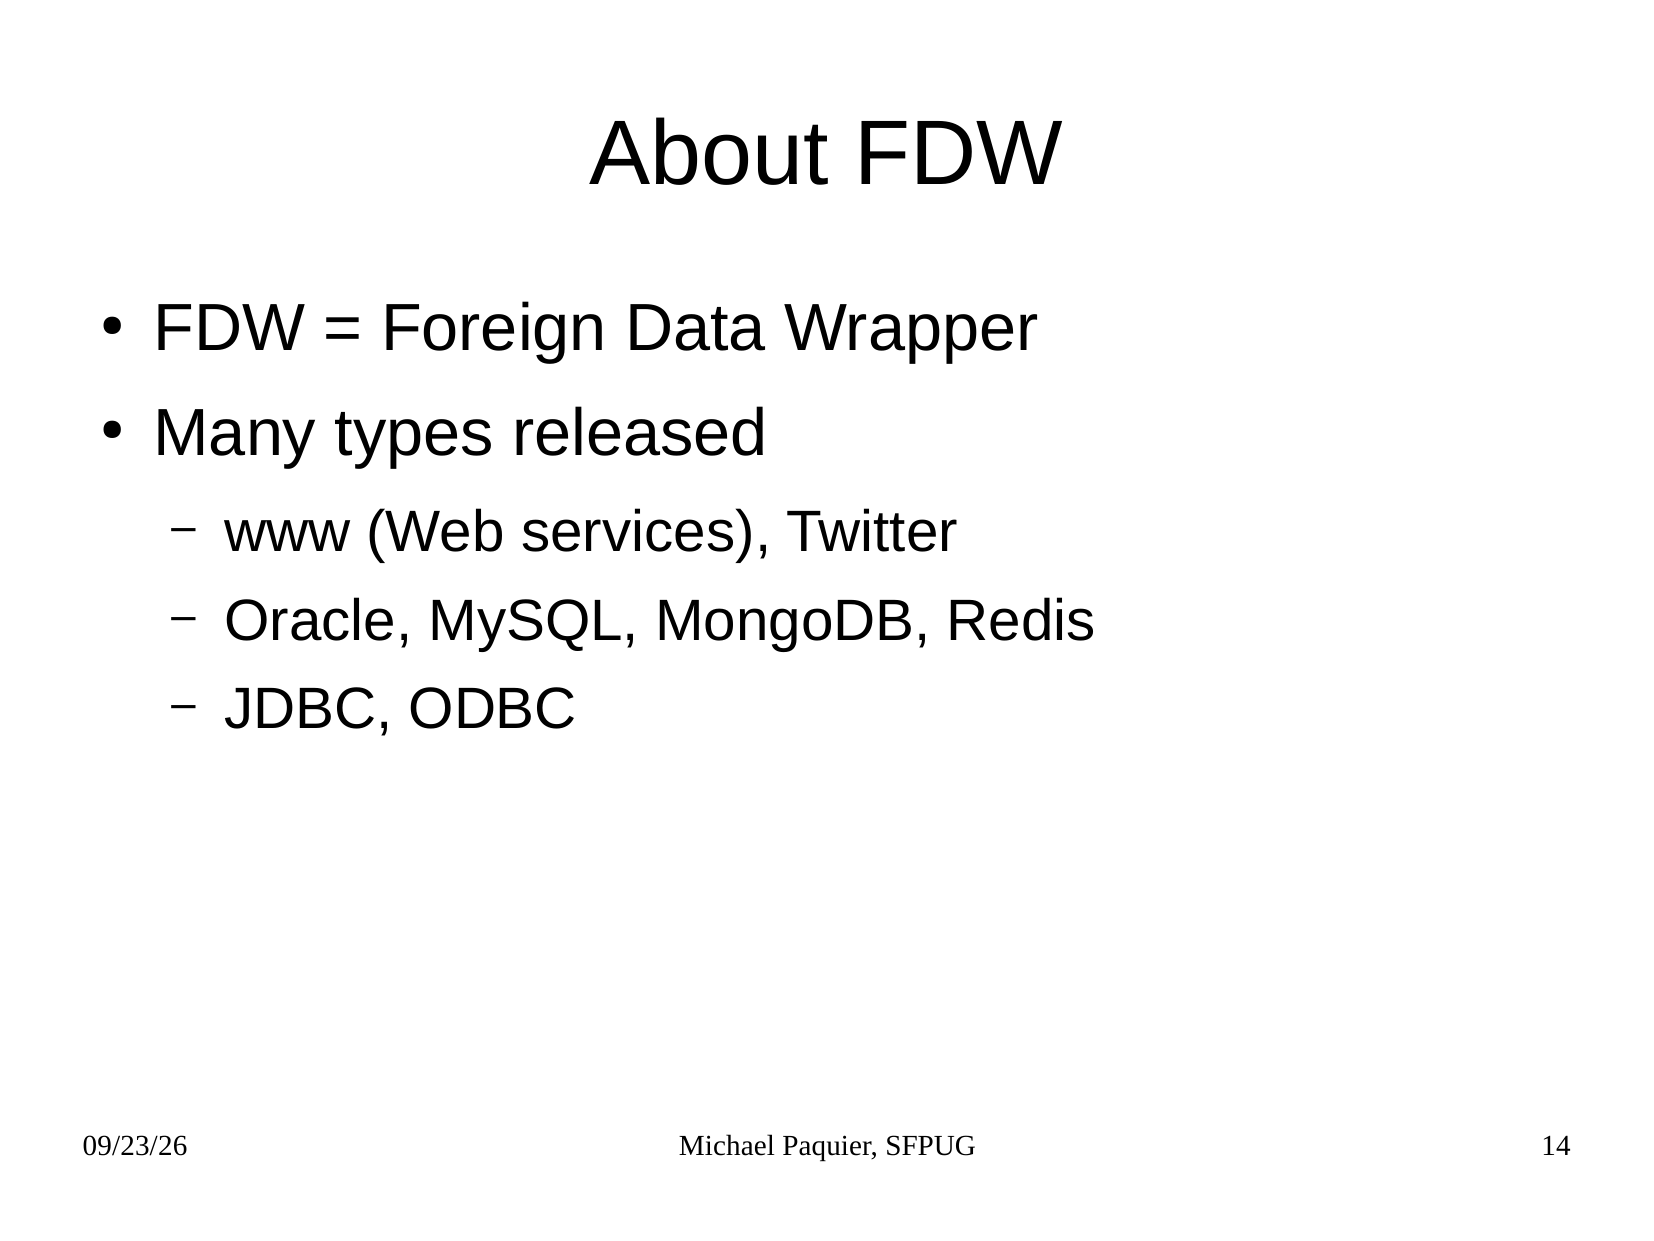

# About FDW
FDW = Foreign Data Wrapper
Many types released
www (Web services), Twitter
Oracle, MySQL, MongoDB, Redis
JDBC, ODBC
Michael Paquier, SFPUG
14